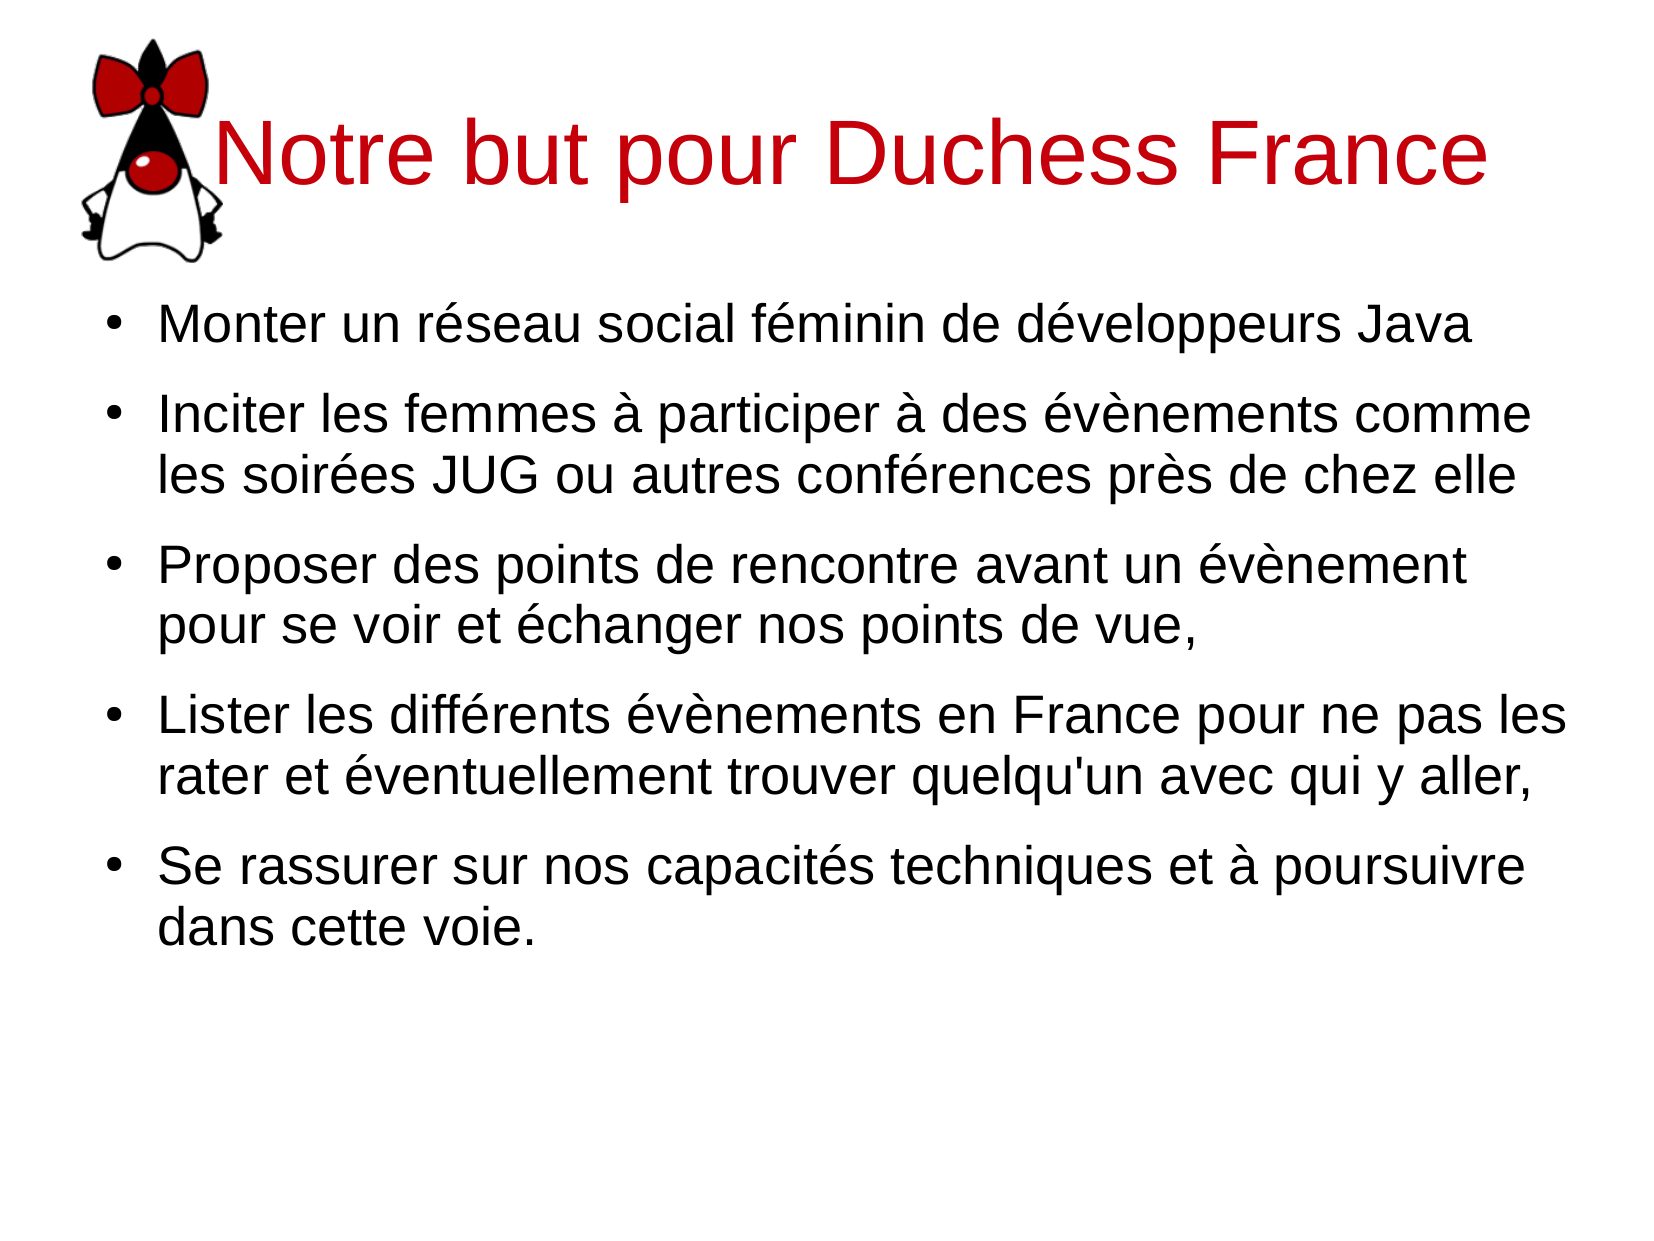

# Notre but pour Duchess France
Monter un réseau social féminin de développeurs Java
Inciter les femmes à participer à des évènements comme les soirées JUG ou autres conférences près de chez elle
Proposer des points de rencontre avant un évènement pour se voir et échanger nos points de vue,
Lister les différents évènements en France pour ne pas les rater et éventuellement trouver quelqu'un avec qui y aller,
Se rassurer sur nos capacités techniques et à poursuivre dans cette voie.